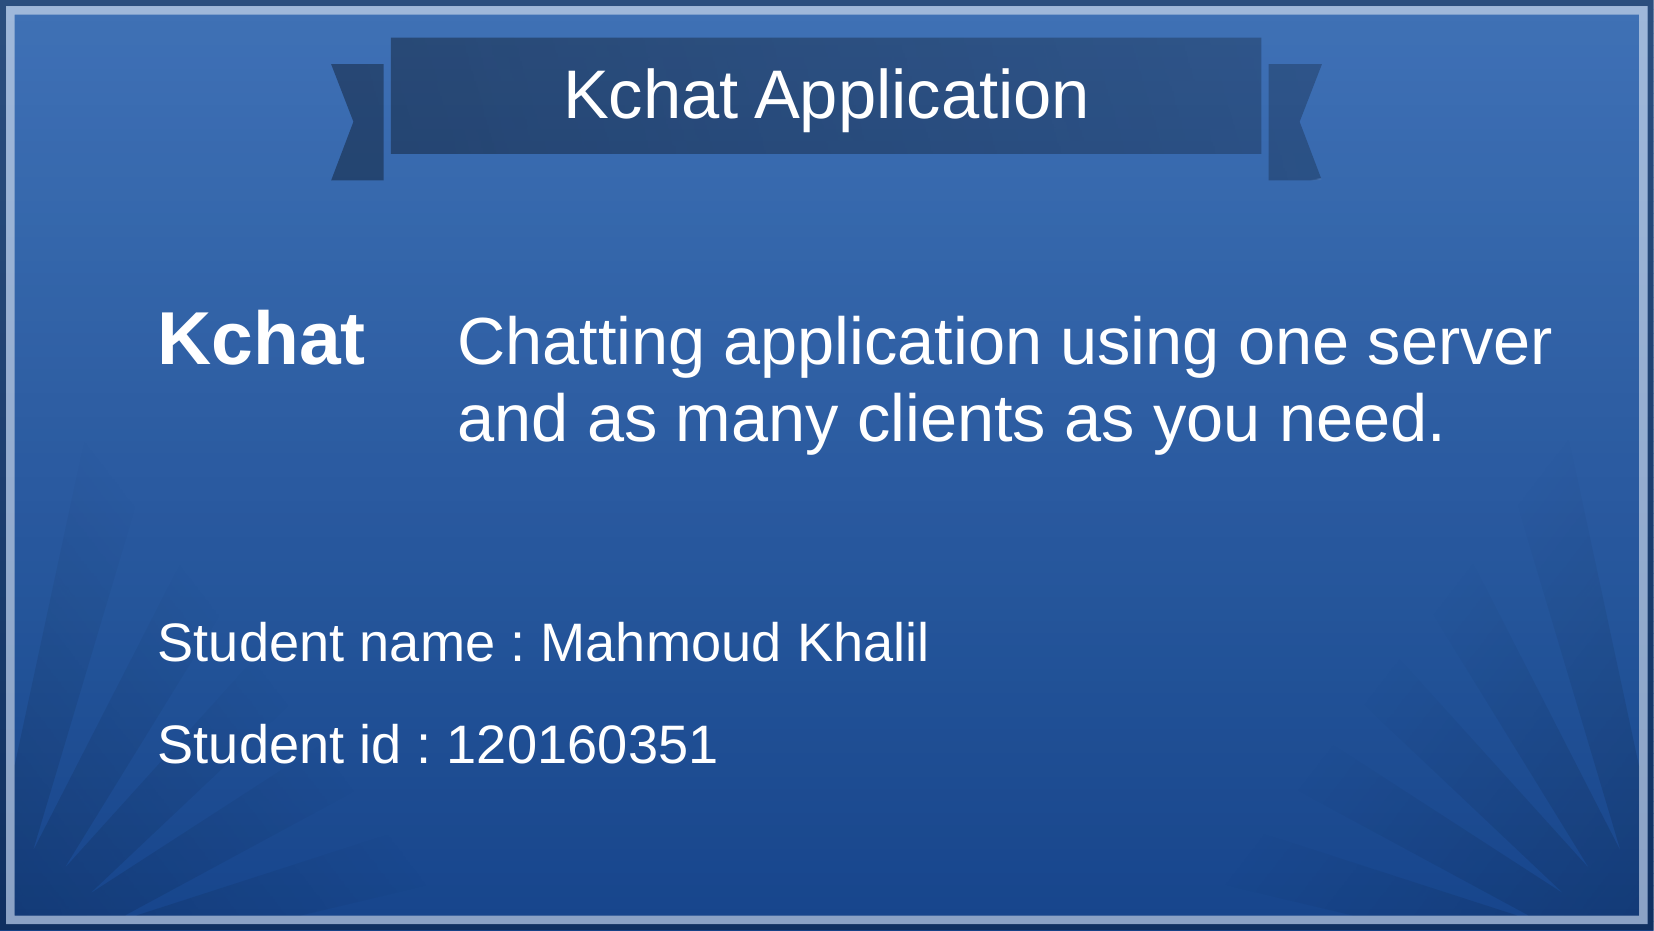

# Kchat Application
	Kchat		Chatting application using one server 					and as many clients as you need.
	Student name : Mahmoud Khalil
	Student id : 120160351